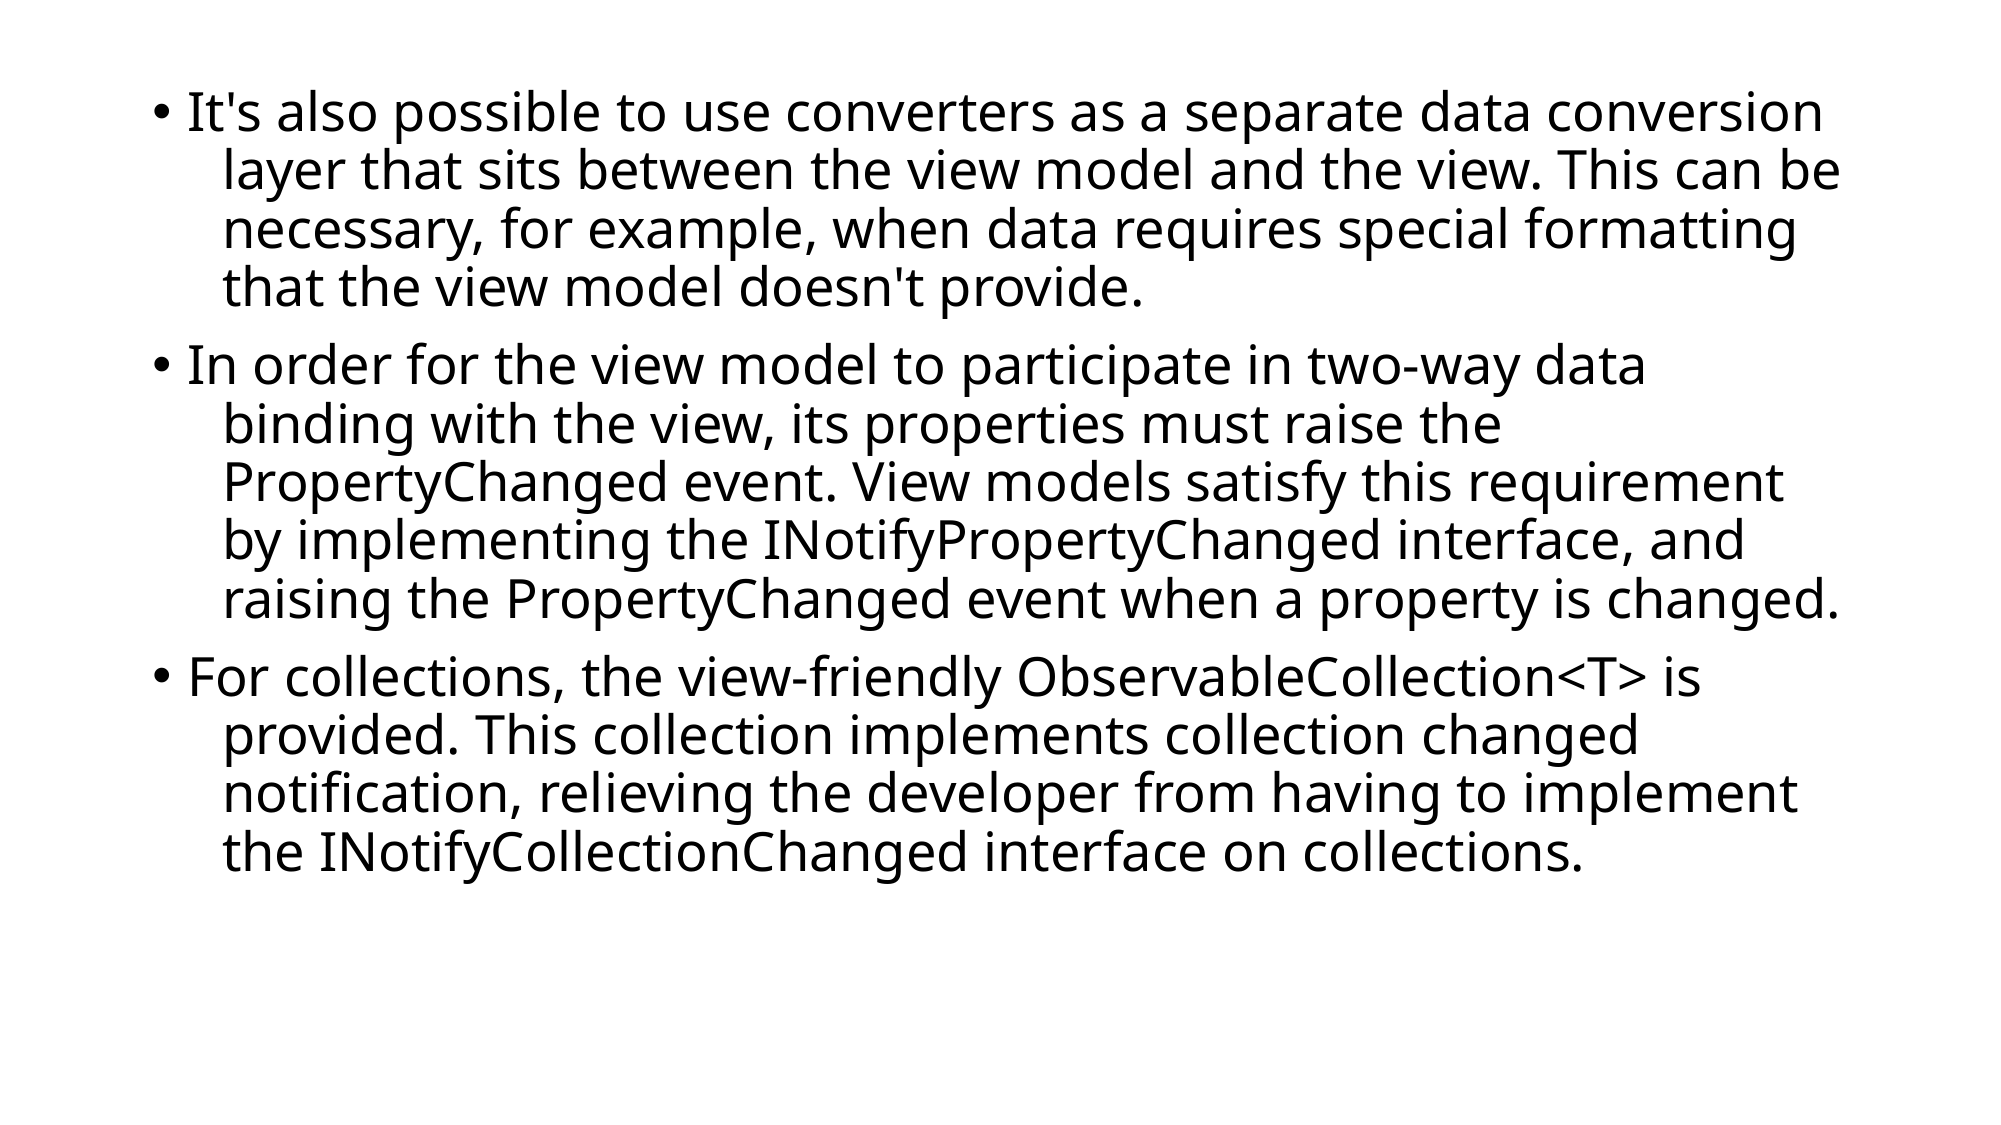

# It's also possible to use converters as a separate data conversion layer that sits between the view model and the view. This can be necessary, for example, when data requires special formatting that the view model doesn't provide.
In order for the view model to participate in two-way data binding with the view, its properties must raise the PropertyChanged event. View models satisfy this requirement by implementing the INotifyPropertyChanged interface, and raising the PropertyChanged event when a property is changed.
For collections, the view-friendly ObservableCollection<T> is provided. This collection implements collection changed notification, relieving the developer from having to implement the INotifyCollectionChanged interface on collections.